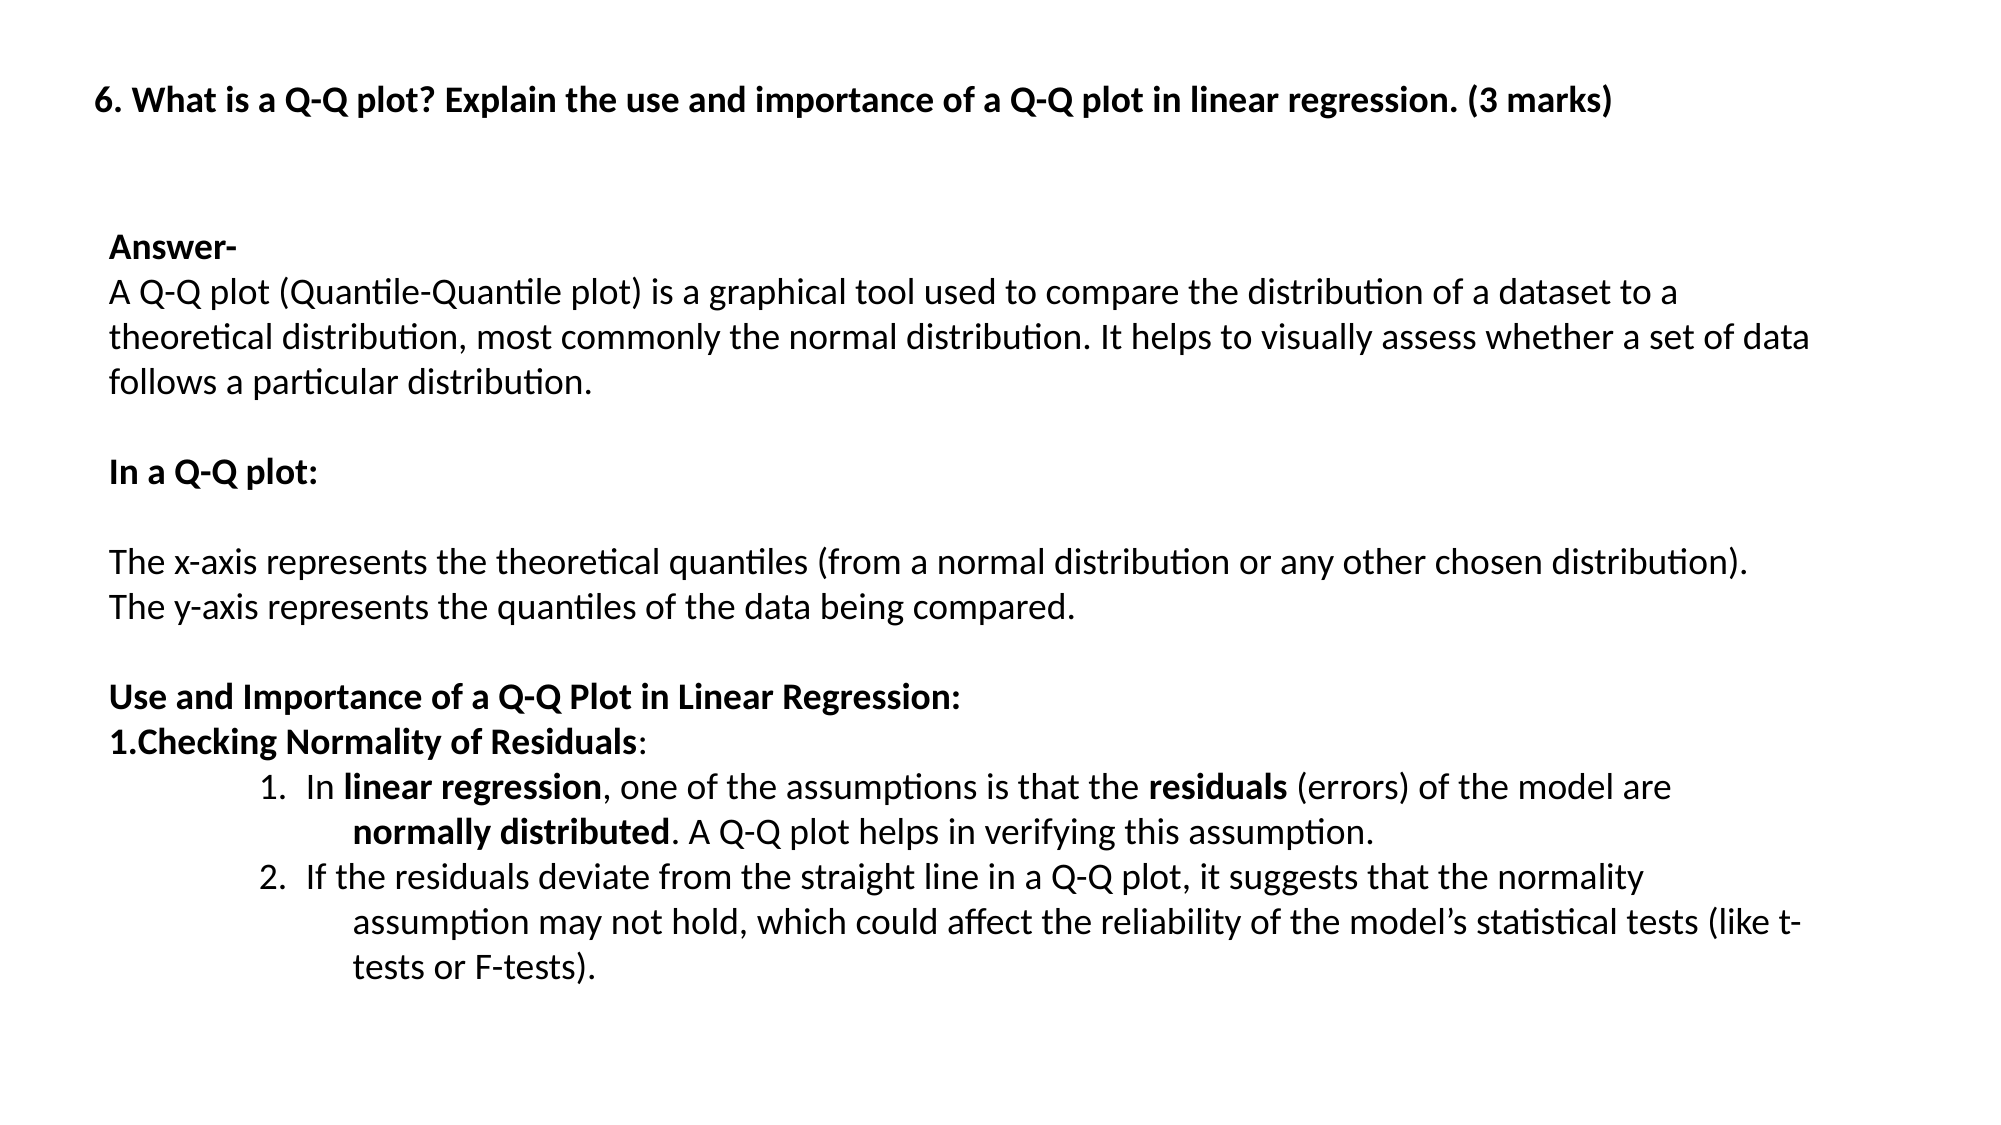

6. What is a Q-Q plot? Explain the use and importance of a Q-Q plot in linear regression. (3 marks)
Answer-
A Q-Q plot (Quantile-Quantile plot) is a graphical tool used to compare the distribution of a dataset to a theoretical distribution, most commonly the normal distribution. It helps to visually assess whether a set of data follows a particular distribution.
In a Q-Q plot:
The x-axis represents the theoretical quantiles (from a normal distribution or any other chosen distribution).
The y-axis represents the quantiles of the data being compared.
Use and Importance of a Q-Q Plot in Linear Regression:
Checking Normality of Residuals:
In linear regression, one of the assumptions is that the residuals (errors) of the model are normally distributed. A Q-Q plot helps in verifying this assumption.
If the residuals deviate from the straight line in a Q-Q plot, it suggests that the normality assumption may not hold, which could affect the reliability of the model’s statistical tests (like t-tests or F-tests).